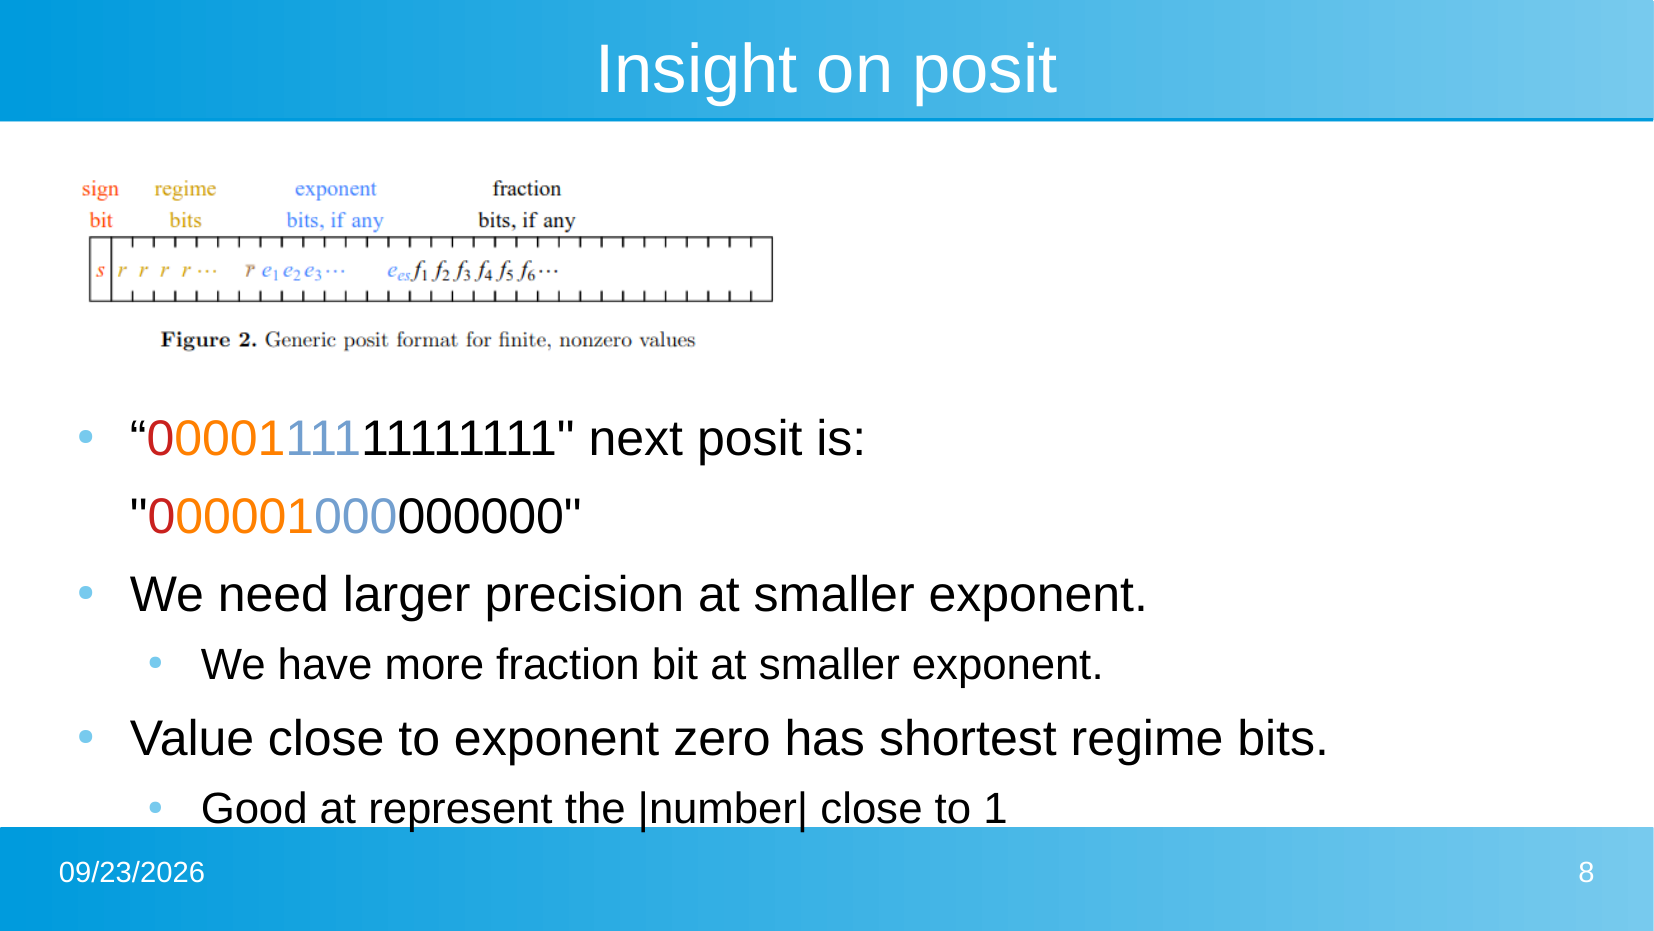

# Insight on posit
“0000111111111111" next posit is:
"000001000000000"
We need larger precision at smaller exponent.
We have more fraction bit at smaller exponent.
Value close to exponent zero has shortest regime bits.
Good at represent the |number| close to 1
8